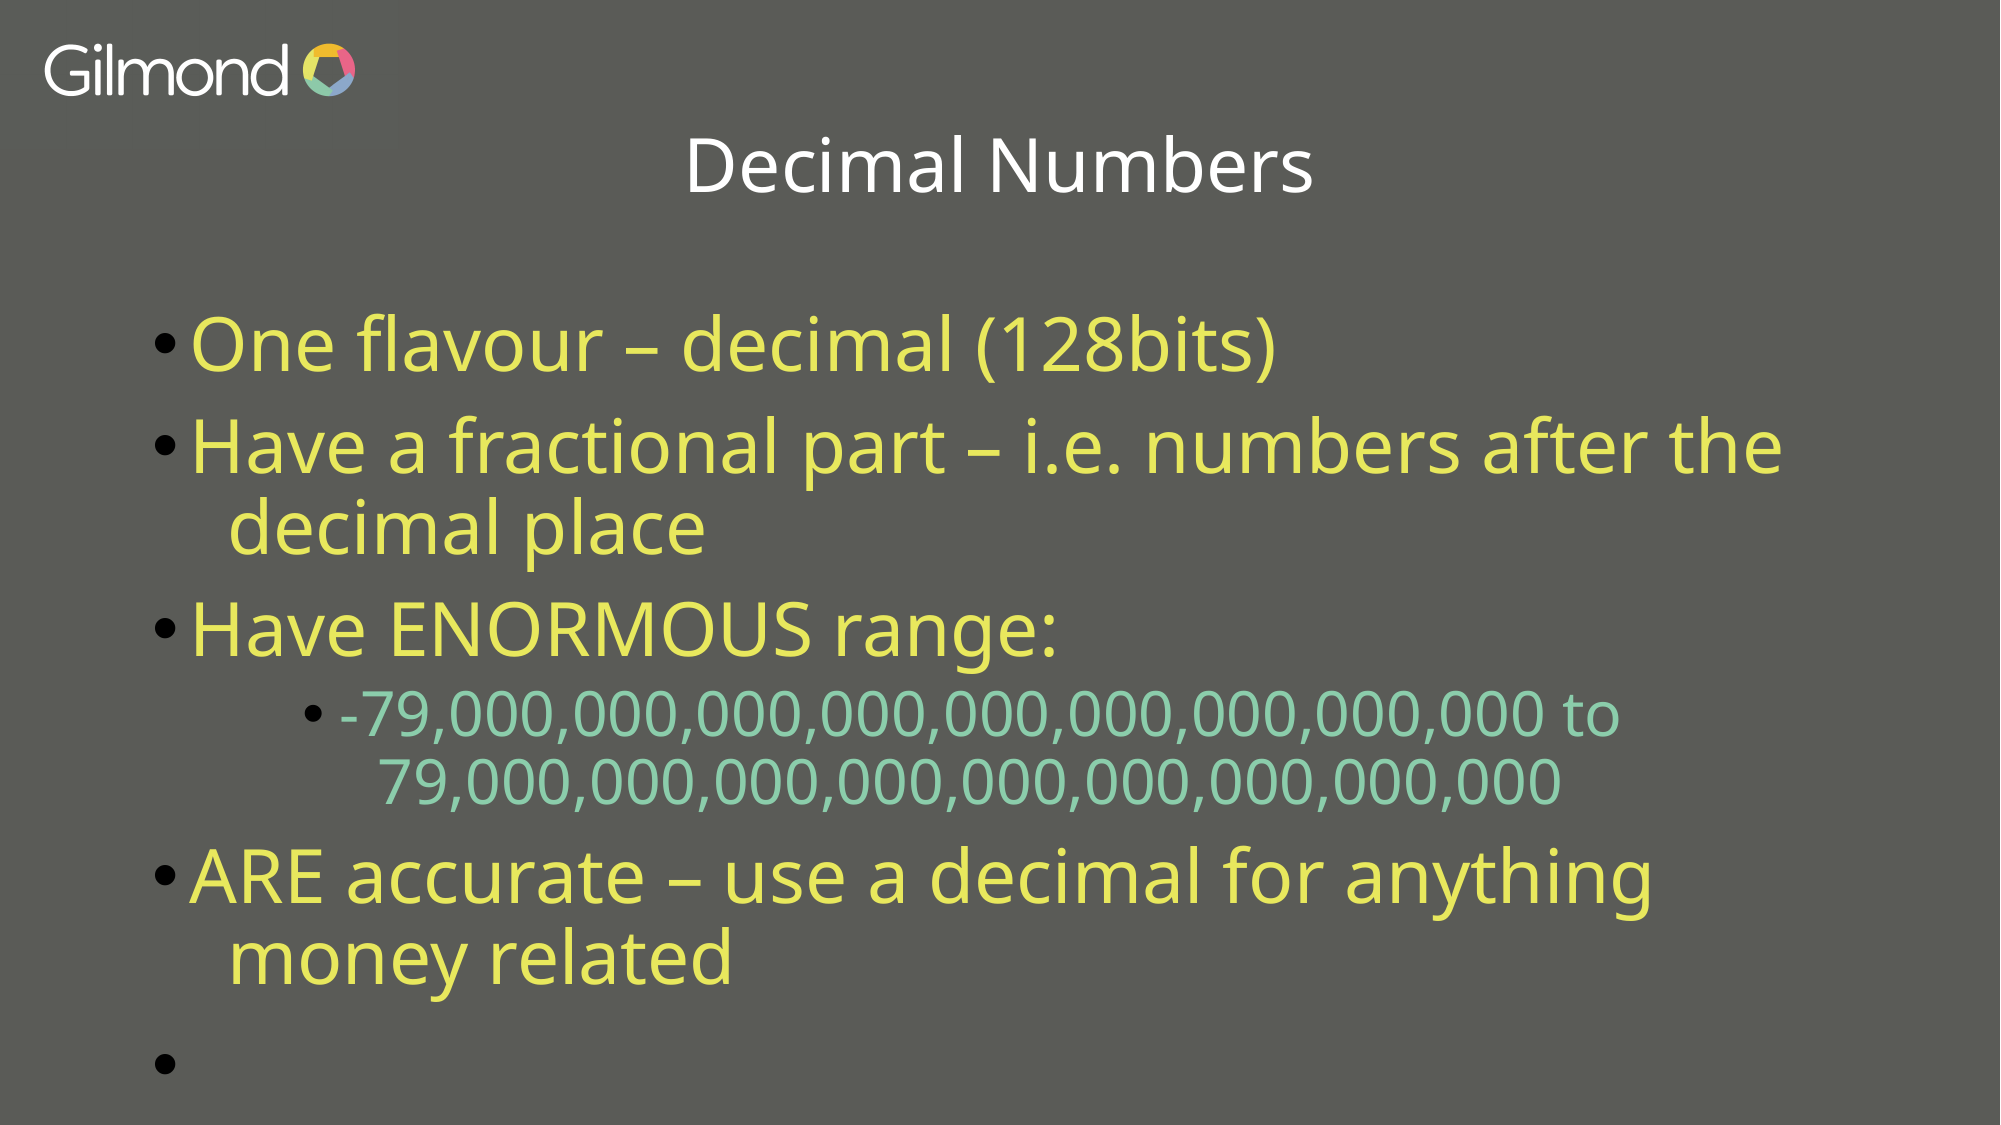

# Decimal Numbers
One flavour – decimal (128bits)
Have a fractional part – i.e. numbers after the decimal place
Have ENORMOUS range:
-79,000,000,000,000,000,000,000,000,000 to 79,000,000,000,000,000,000,000,000,000
ARE accurate – use a decimal for anything money related